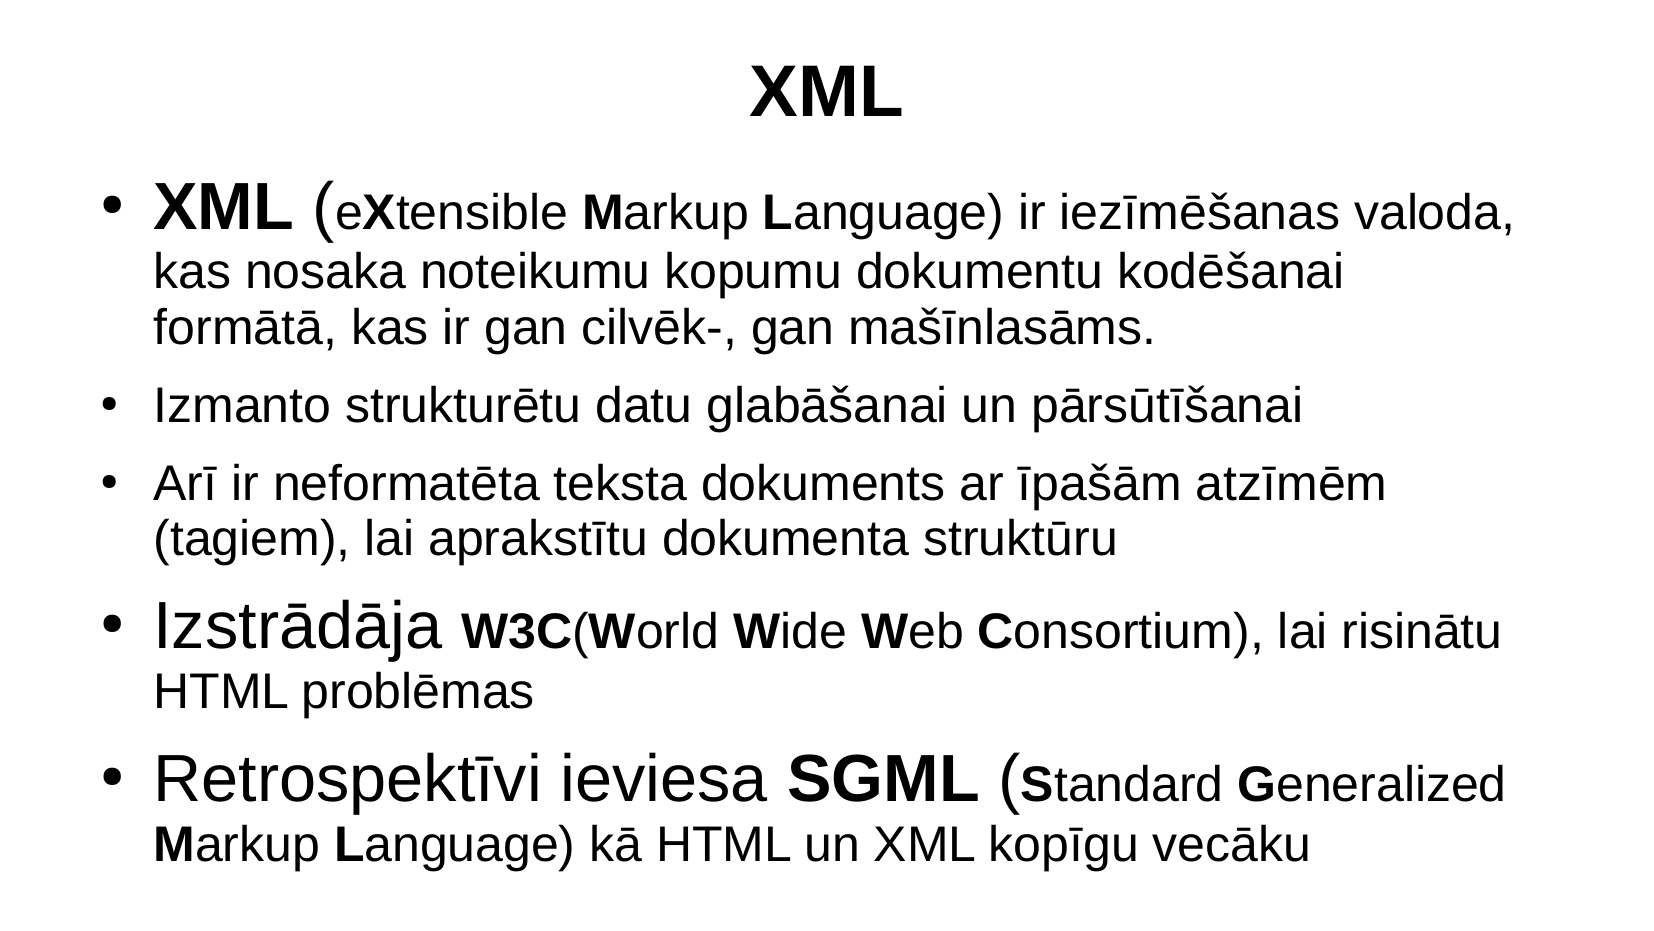

# XML
XML (eXtensible Markup Language) ir iezīmēšanas valoda, kas nosaka noteikumu kopumu dokumentu kodēšanai formātā, kas ir gan cilvēk-, gan mašīnlasāms.
Izmanto strukturētu datu glabāšanai un pārsūtīšanai
Arī ir neformatēta teksta dokuments ar īpašām atzīmēm (tagiem), lai aprakstītu dokumenta struktūru
Izstrādāja W3C(World Wide Web Consortium), lai risinātu HTML problēmas
Retrospektīvi ieviesa SGML (Standard Generalized Markup Language) kā HTML un XML kopīgu vecāku